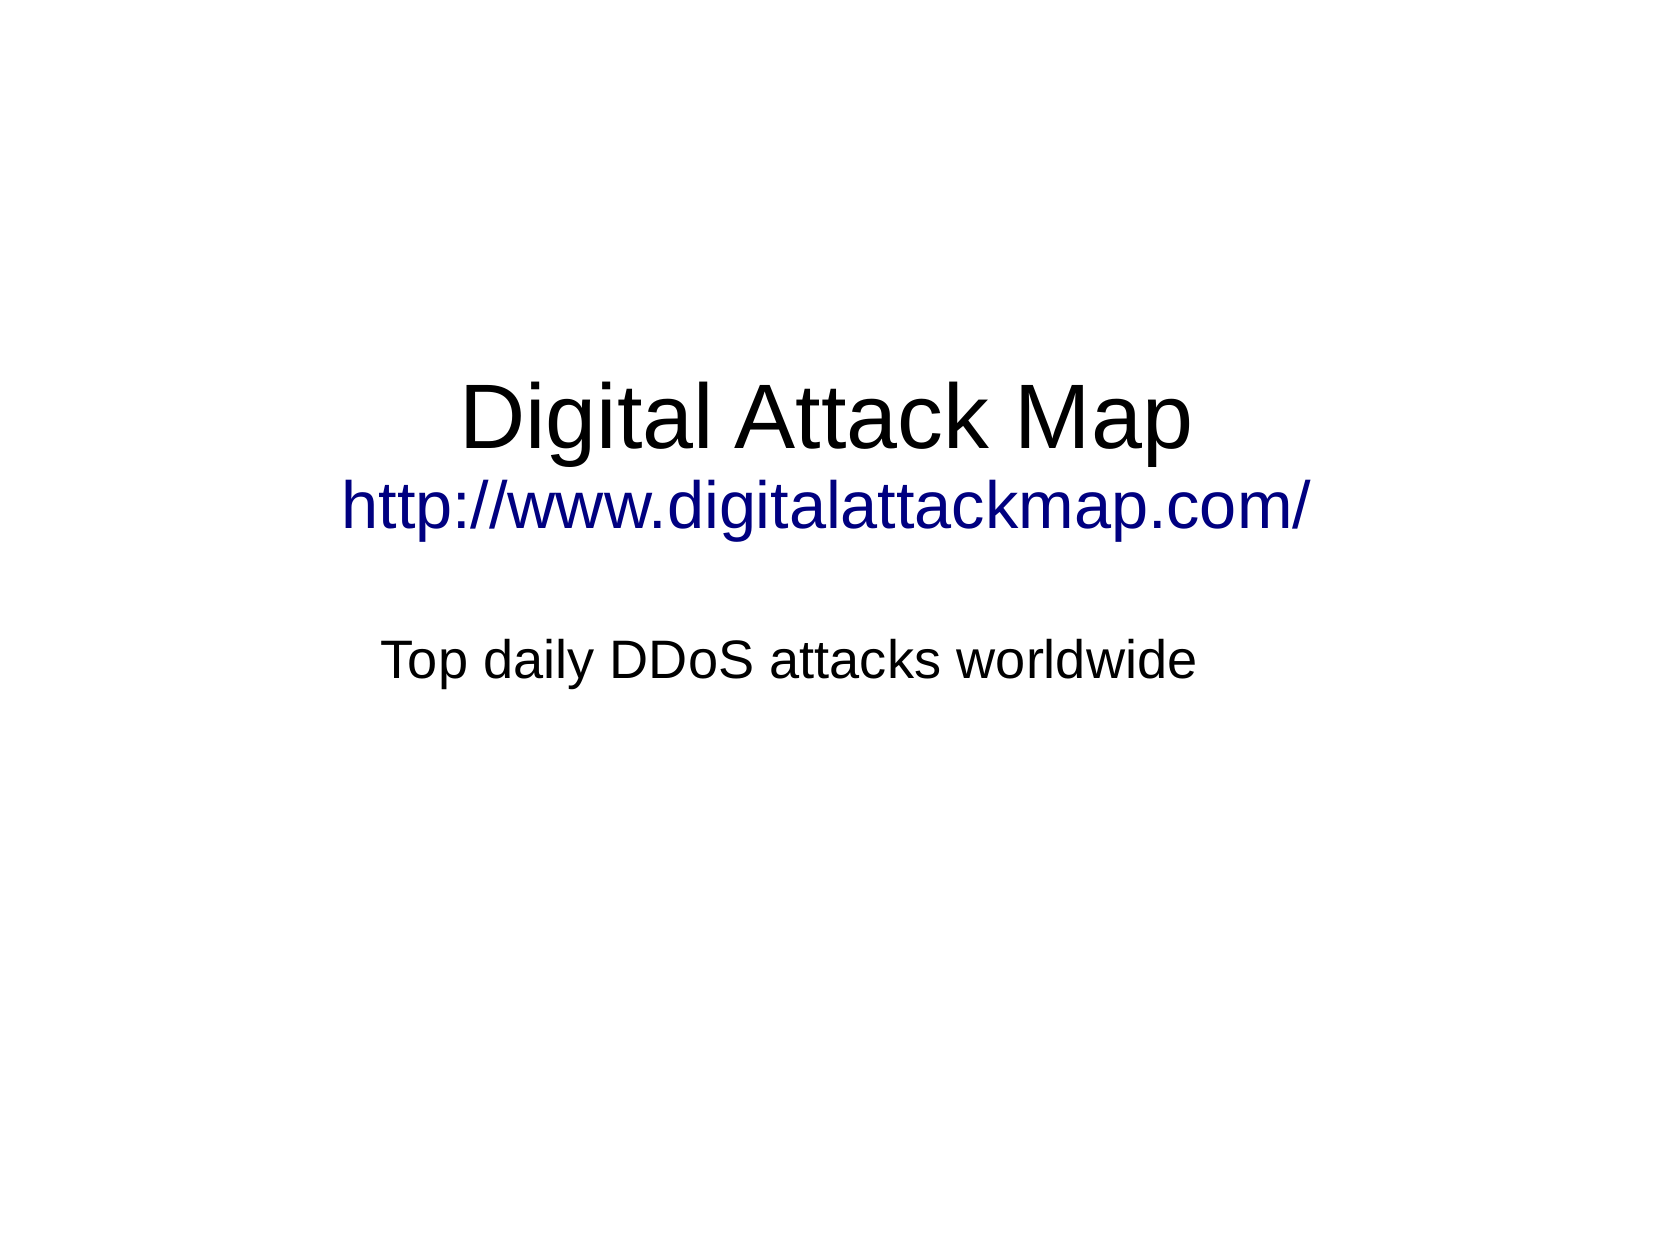

# Digital Attack Map
http://www.digitalattackmap.com/
Top daily DDoS attacks worldwide